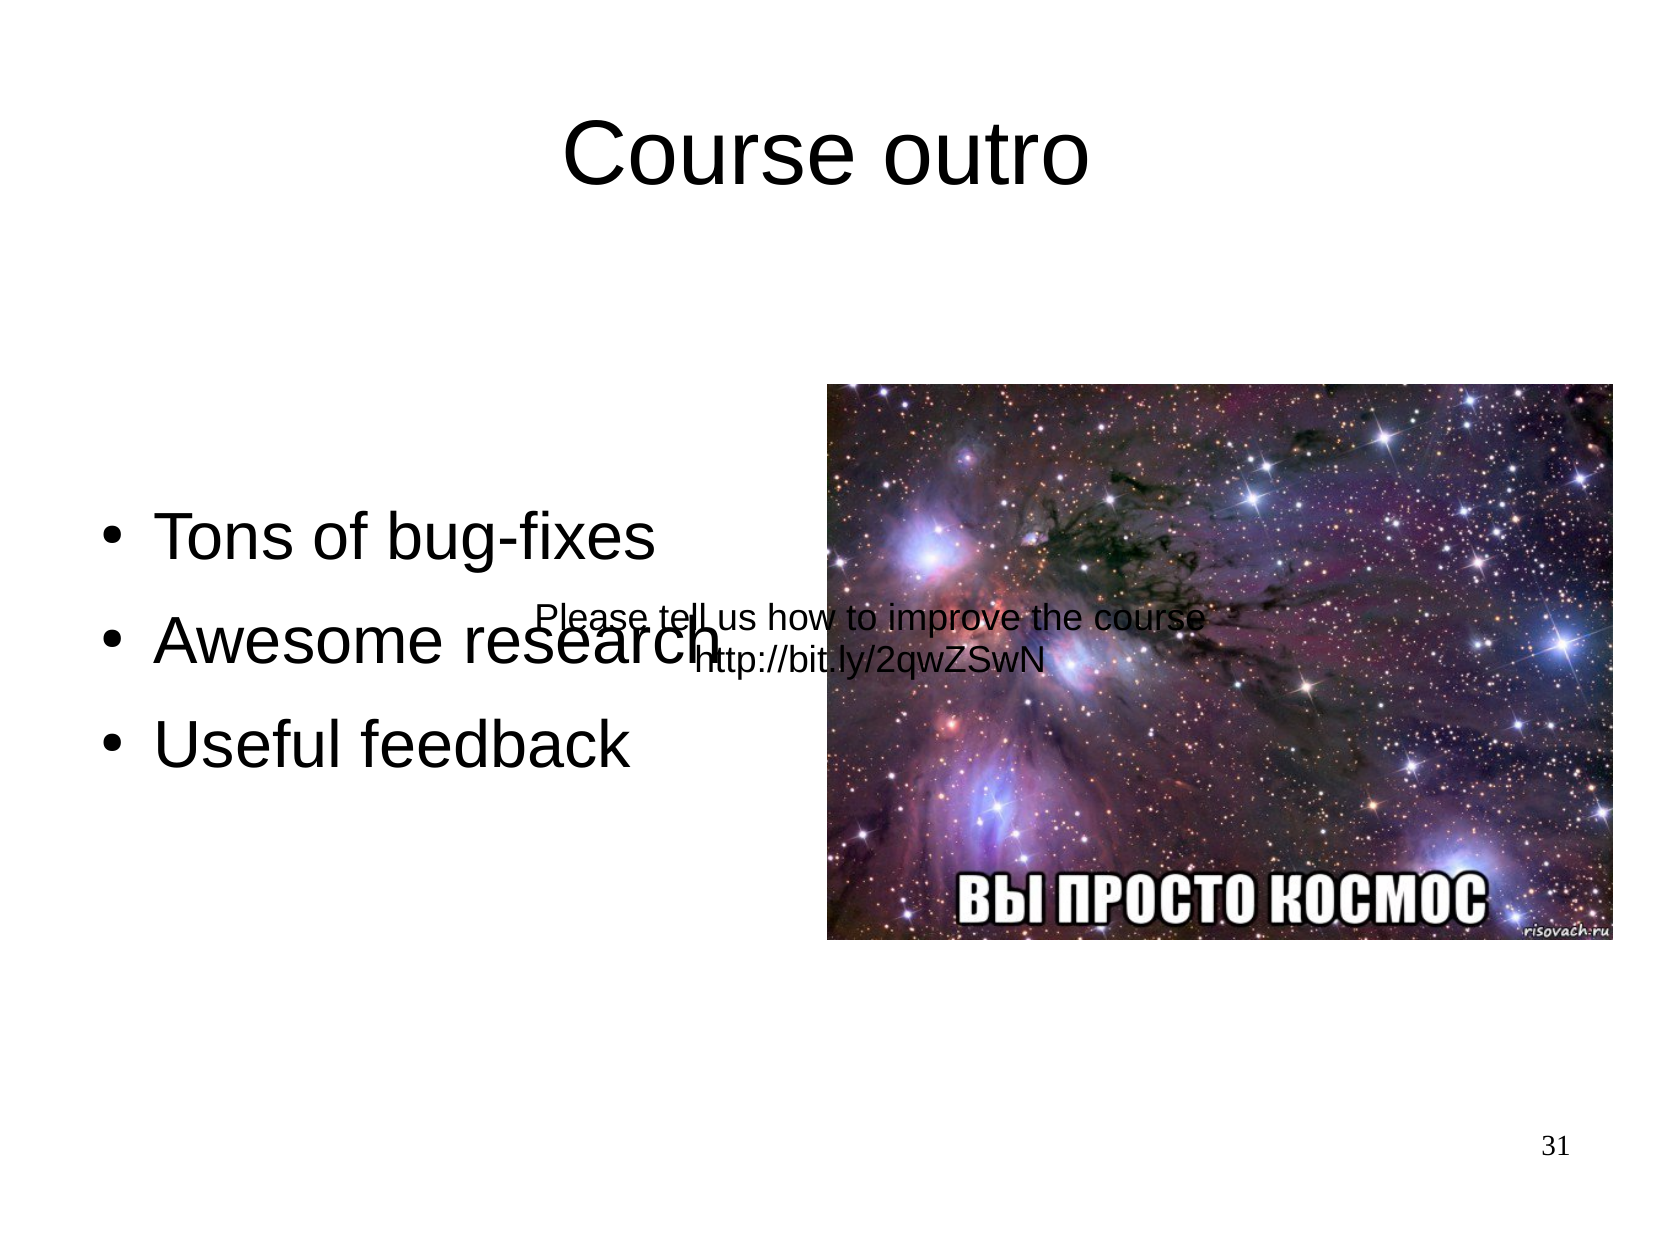

# Course outro
Tons of bug-fixes
Awesome research
Useful feedback
Please tell us how to improve the course
http://bit.ly/2qwZSwN
31